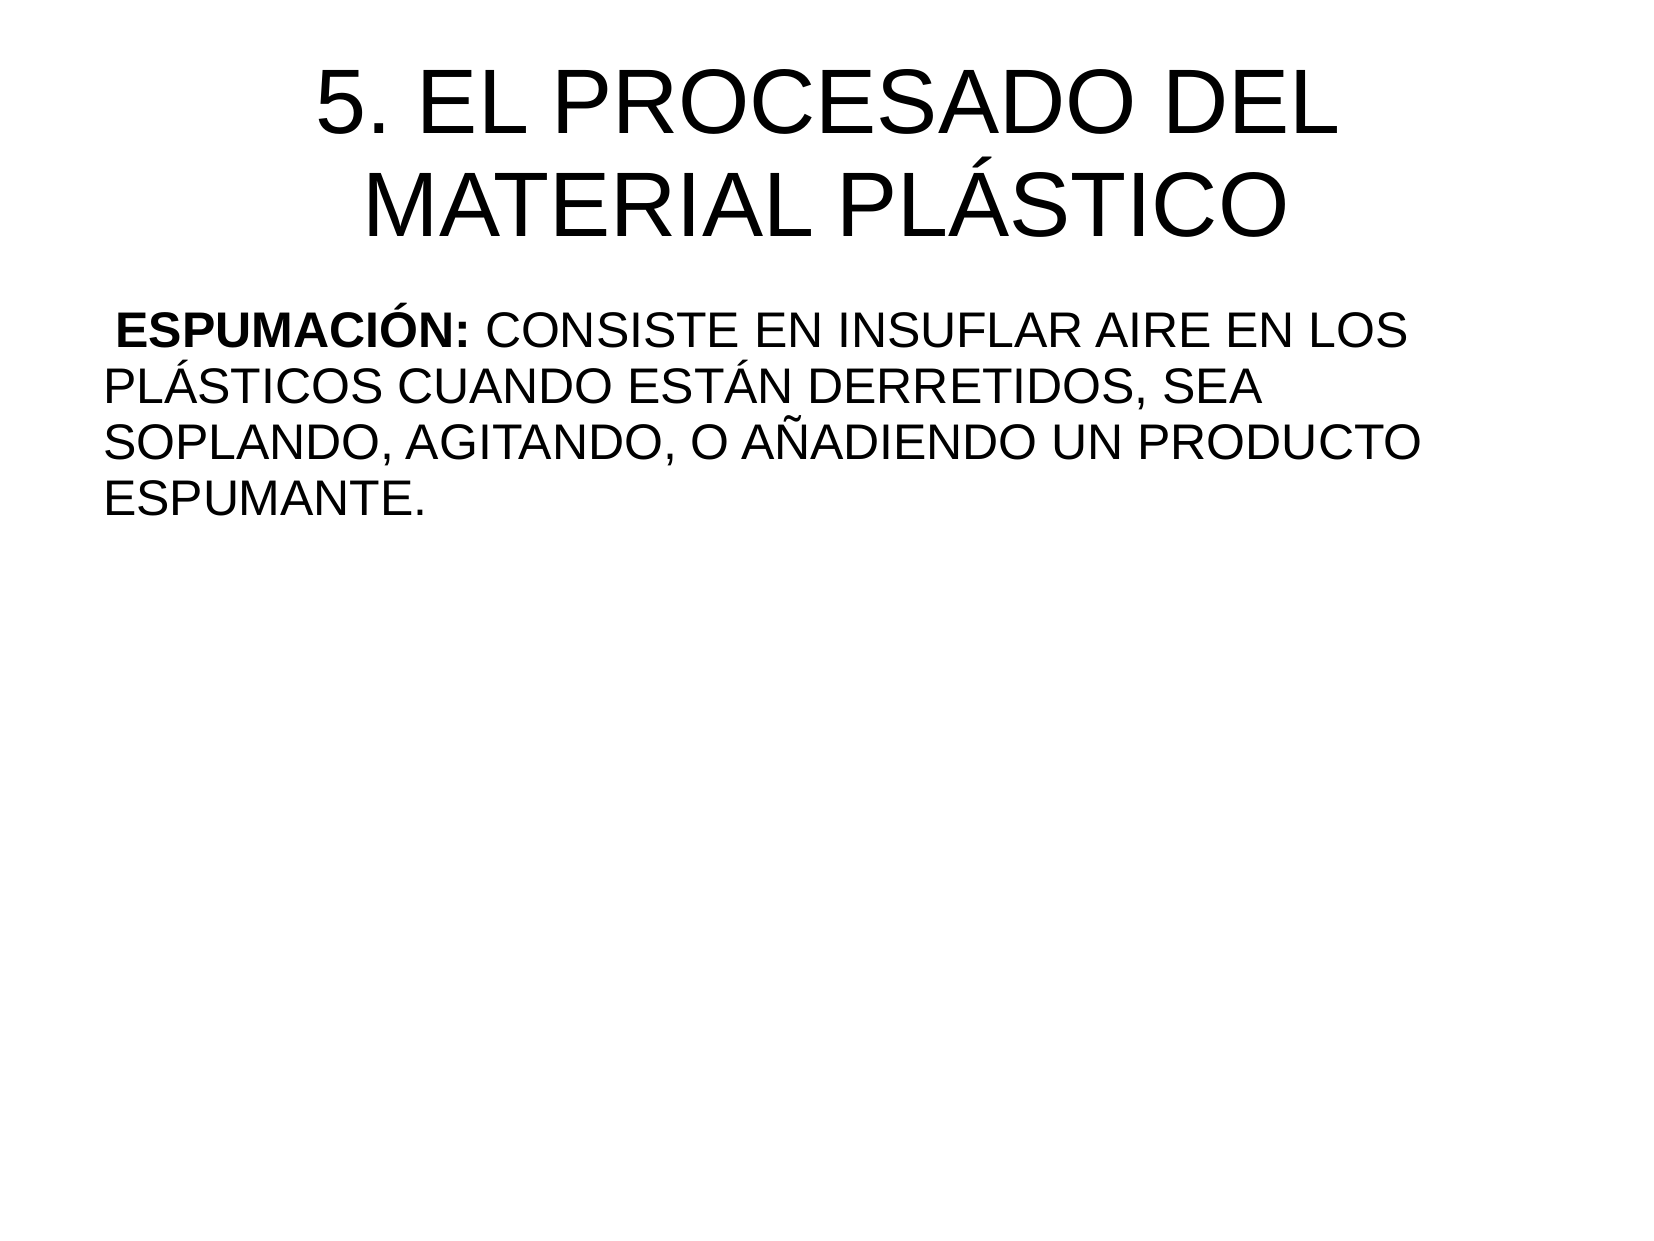

# 5. EL PROCESADO DEL MATERIAL PLÁSTICO
ESPUMACIÓN: CONSISTE EN INSUFLAR AIRE EN LOS PLÁSTICOS CUANDO ESTÁN DERRETIDOS, SEA SOPLANDO, AGITANDO, O AÑADIENDO UN PRODUCTO ESPUMANTE.